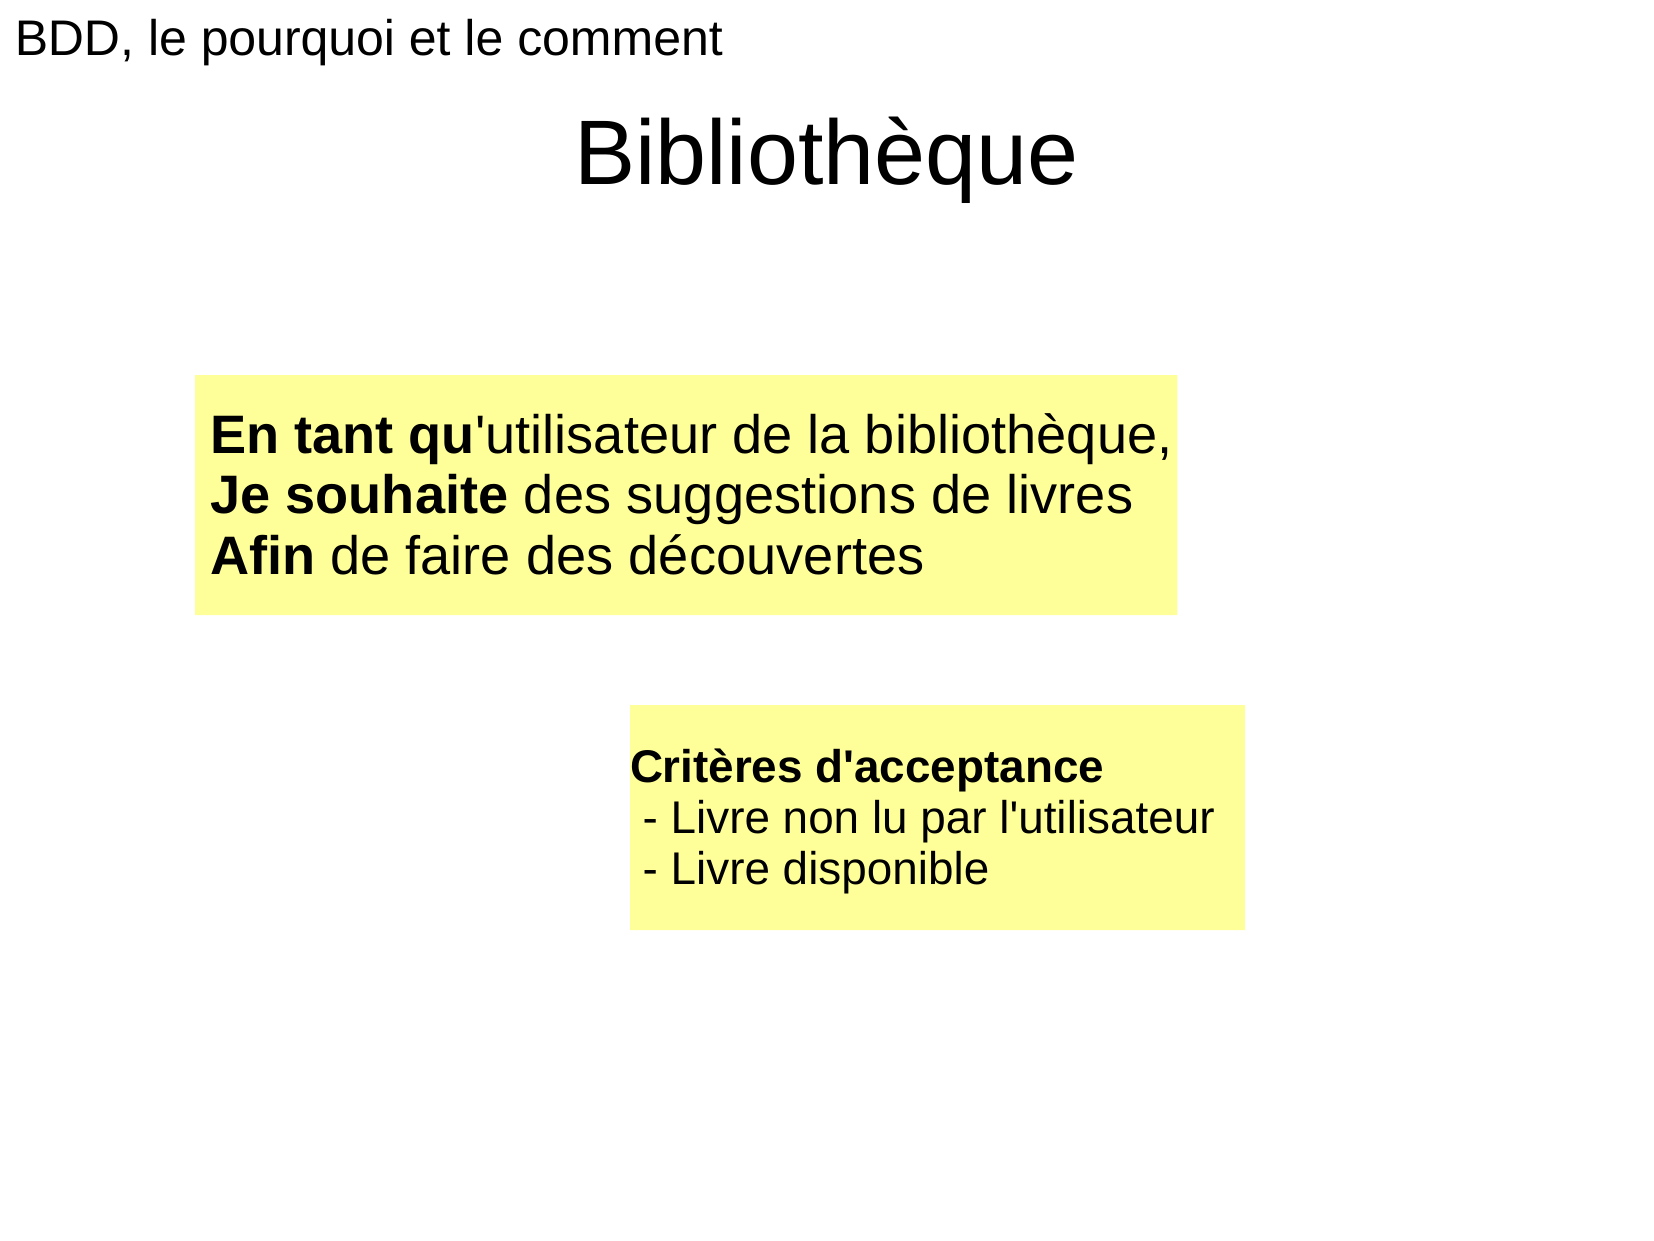

BDD, le pourquoi et le comment
# Bibliothèque
 En tant qu'utilisateur de la bibliothèque,
 Je souhaite des suggestions de livres
 Afin de faire des découvertes
Critères d'acceptance
 - Livre non lu par l'utilisateur
 - Livre disponible